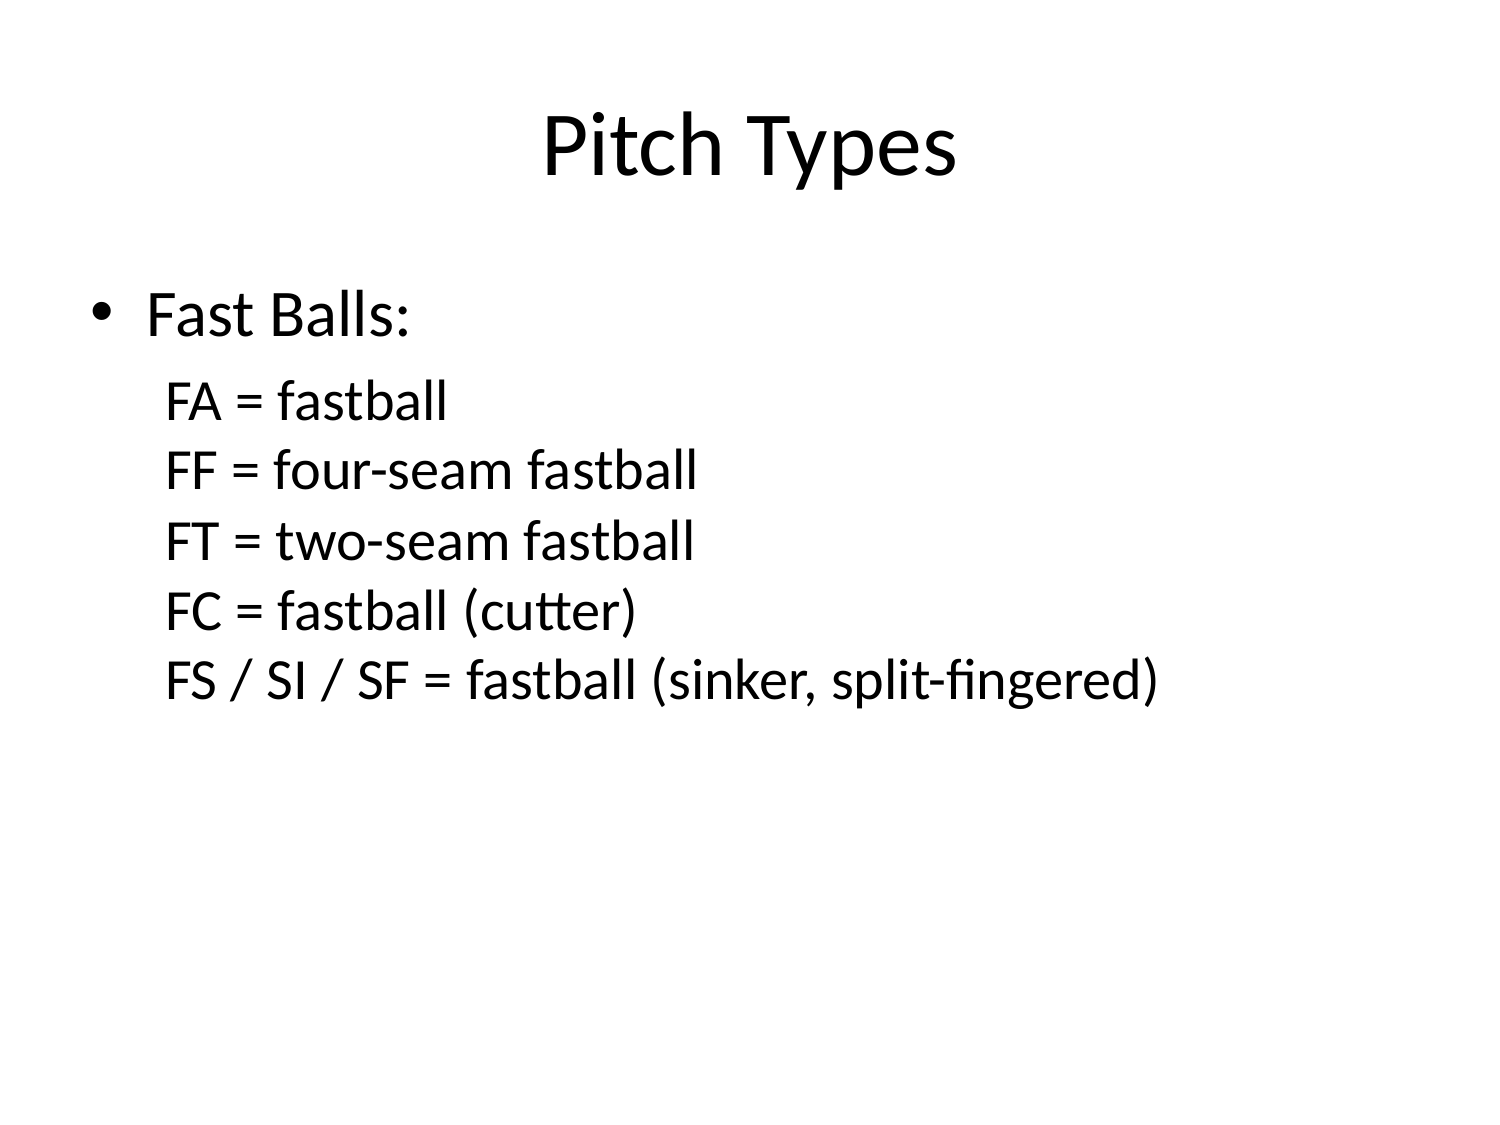

# Pitch Types
Fast Balls:
FA = fastball
FF = four-seam fastball
FT = two-seam fastball
FC = fastball (cutter)
FS / SI / SF = fastball (sinker, split-fingered)